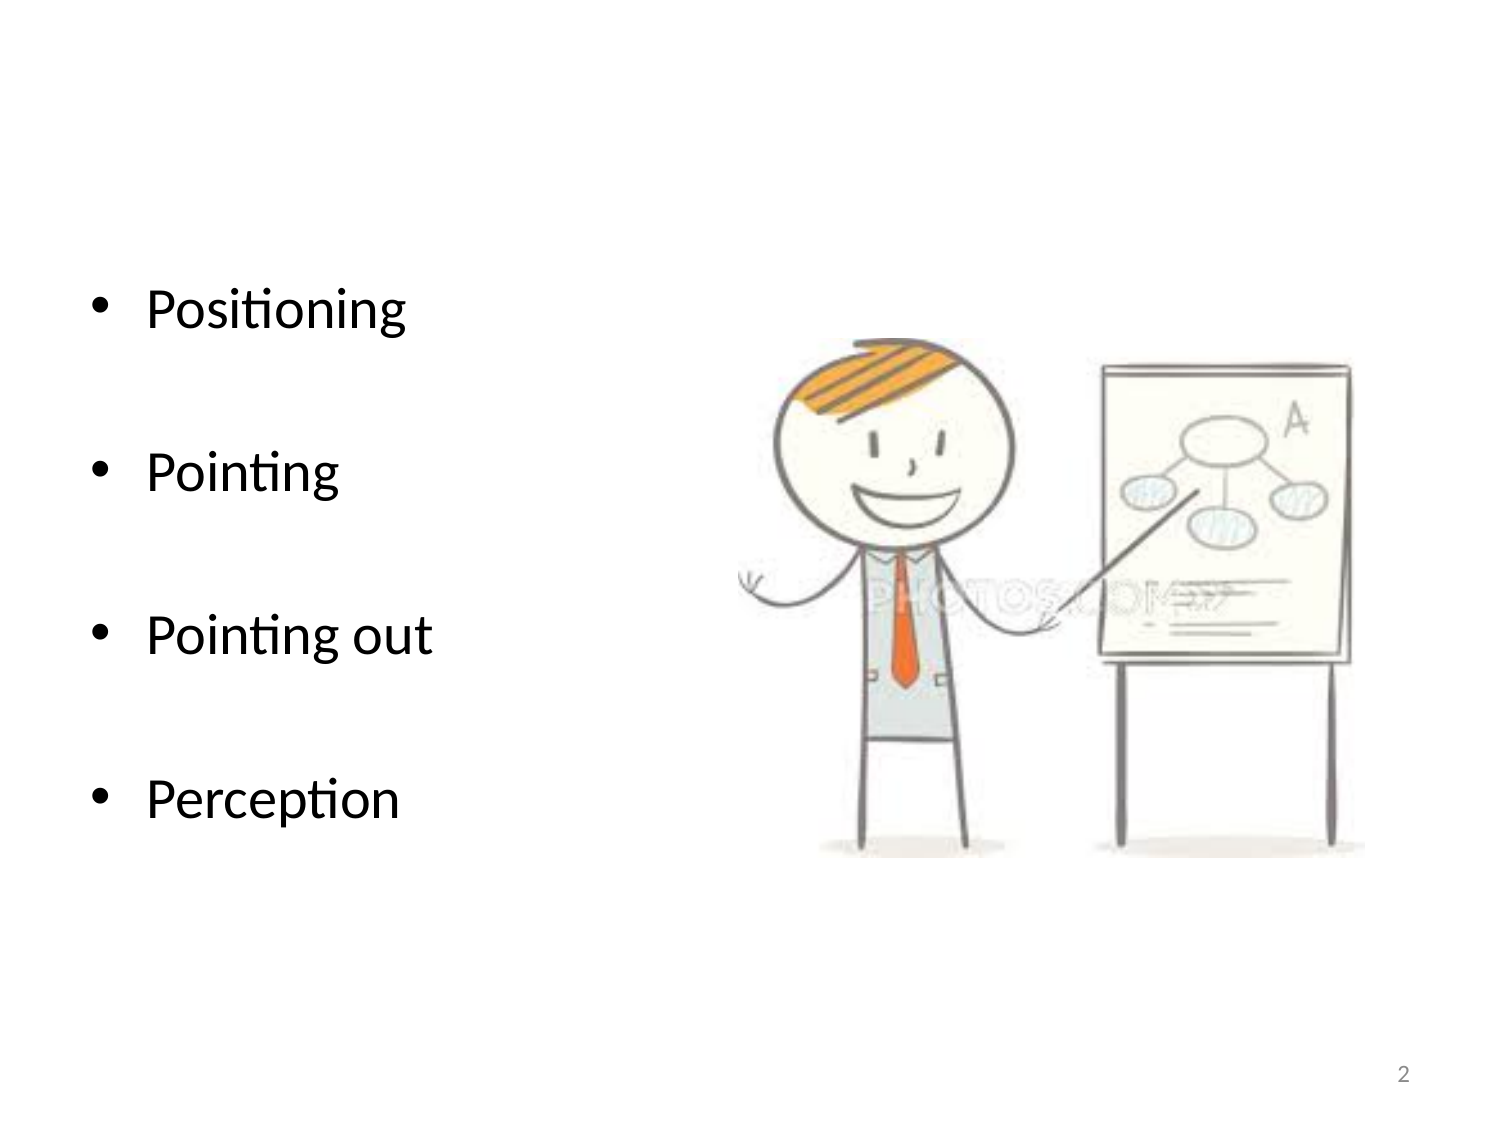

#
Positioning
Pointing
Pointing out
Perception
2